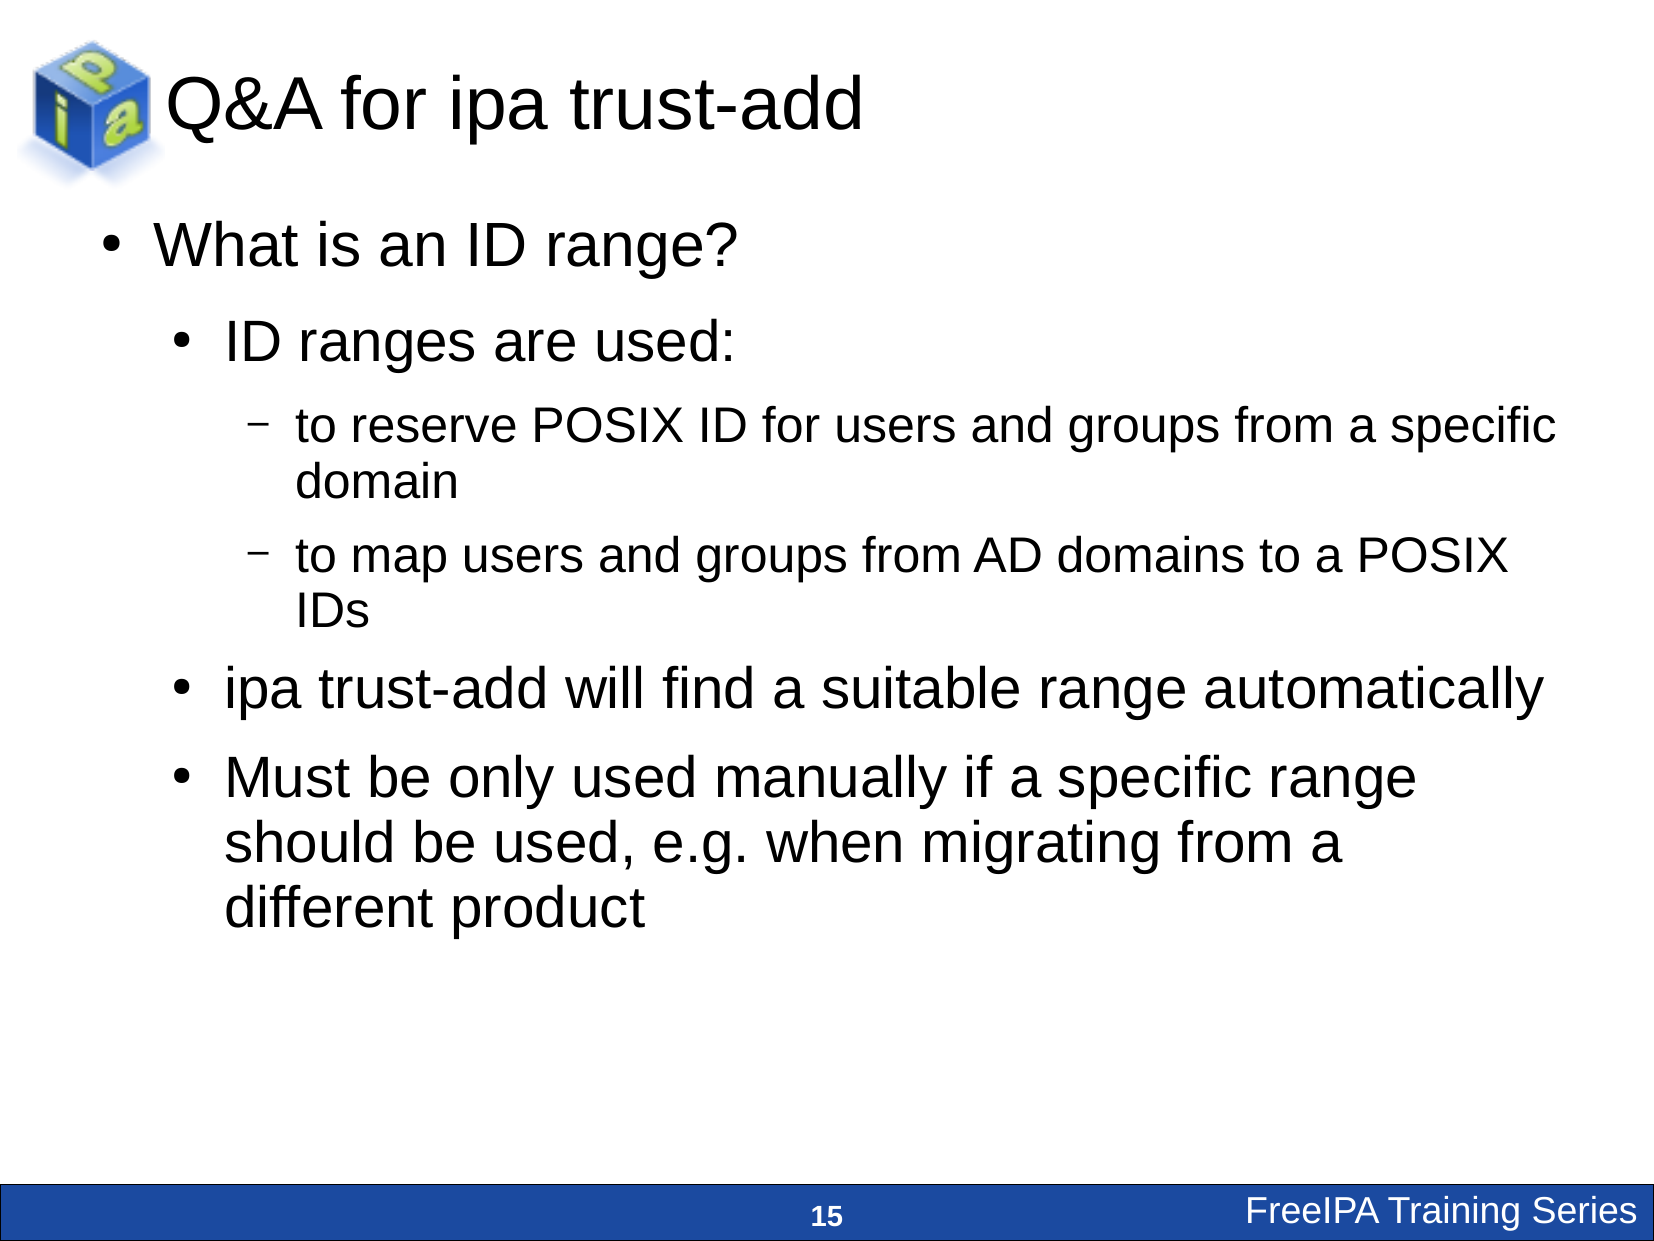

# Q&A for ipa trust-add
What is an ID range?
ID ranges are used:
to reserve POSIX ID for users and groups from a specific domain
to map users and groups from AD domains to a POSIX IDs
ipa trust-add will find a suitable range automatically
Must be only used manually if a specific range should be used, e.g. when migrating from a different product
15